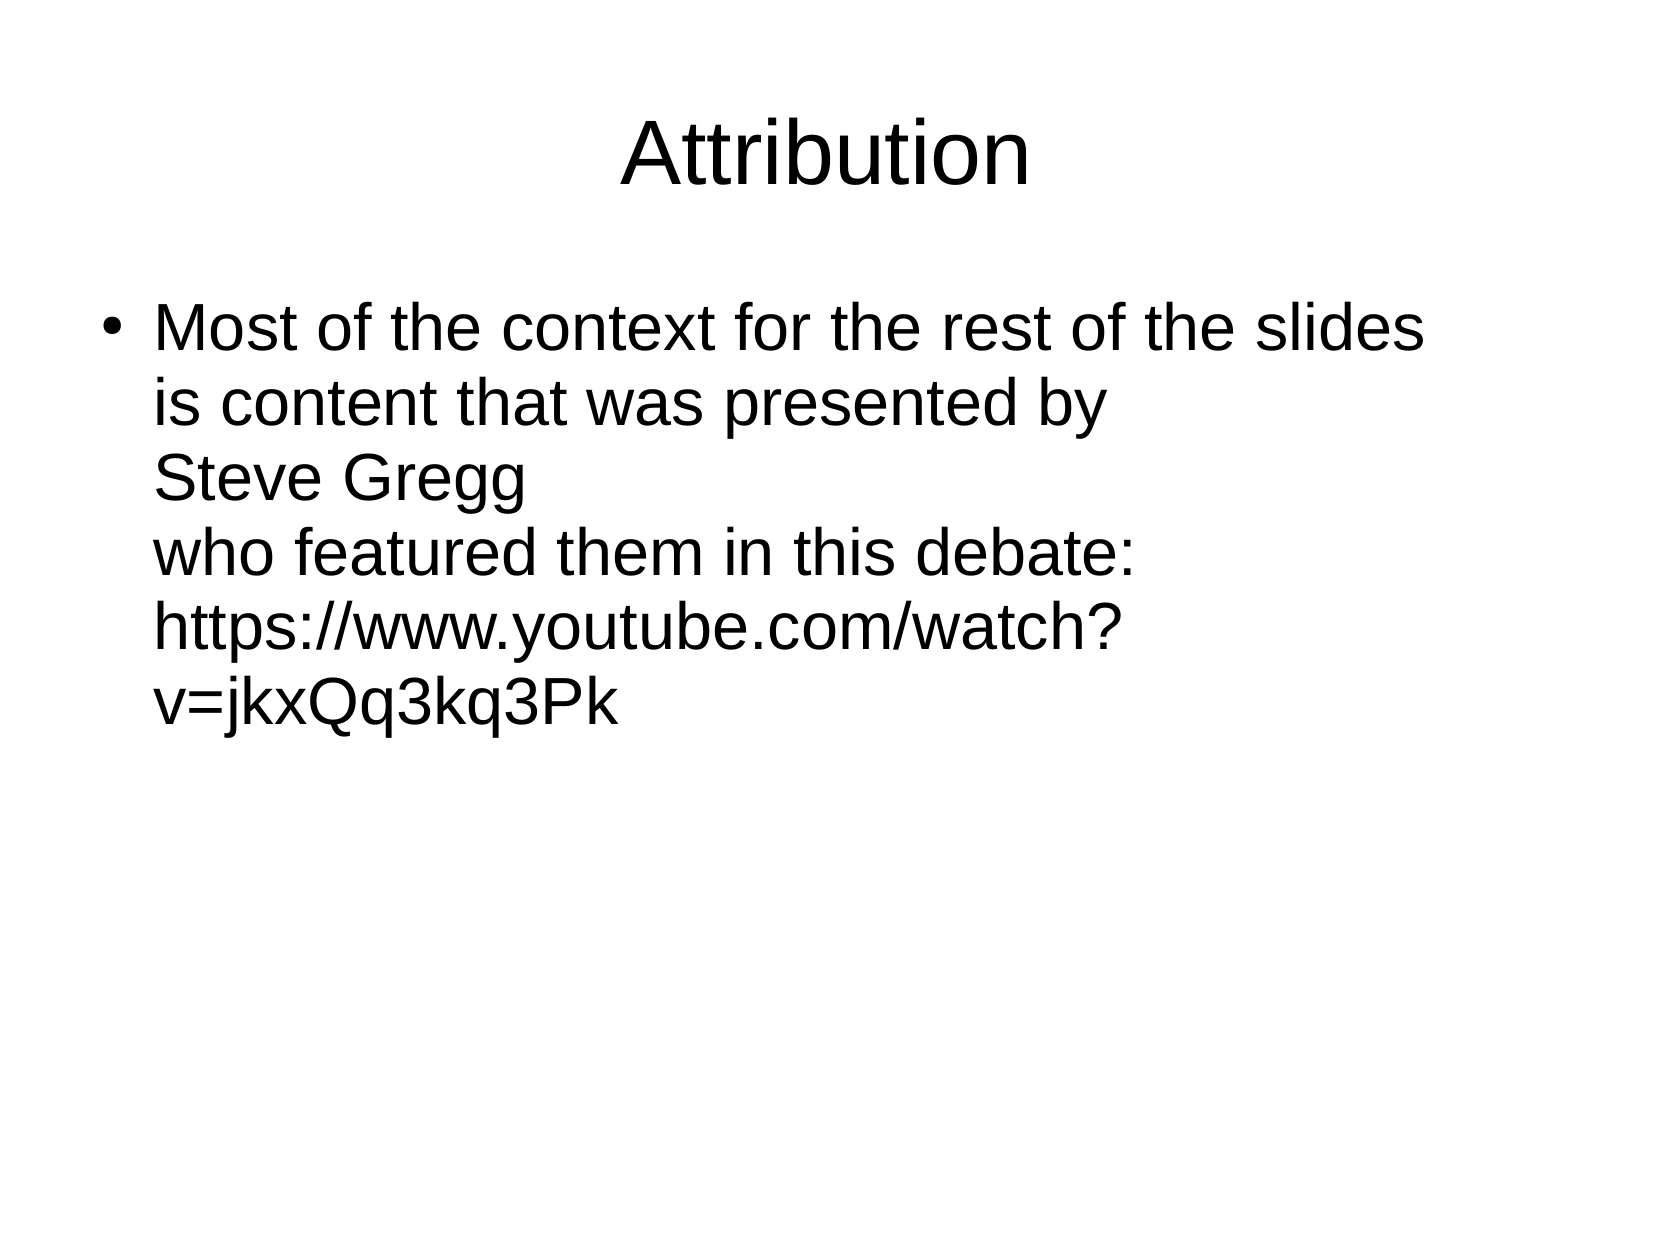

# Attribution
Most of the context for the rest of the slides
is content that was presented by
Steve Gregg
who featured them in this debate:
https://www.youtube.com/watch?v=jkxQq3kq3Pk